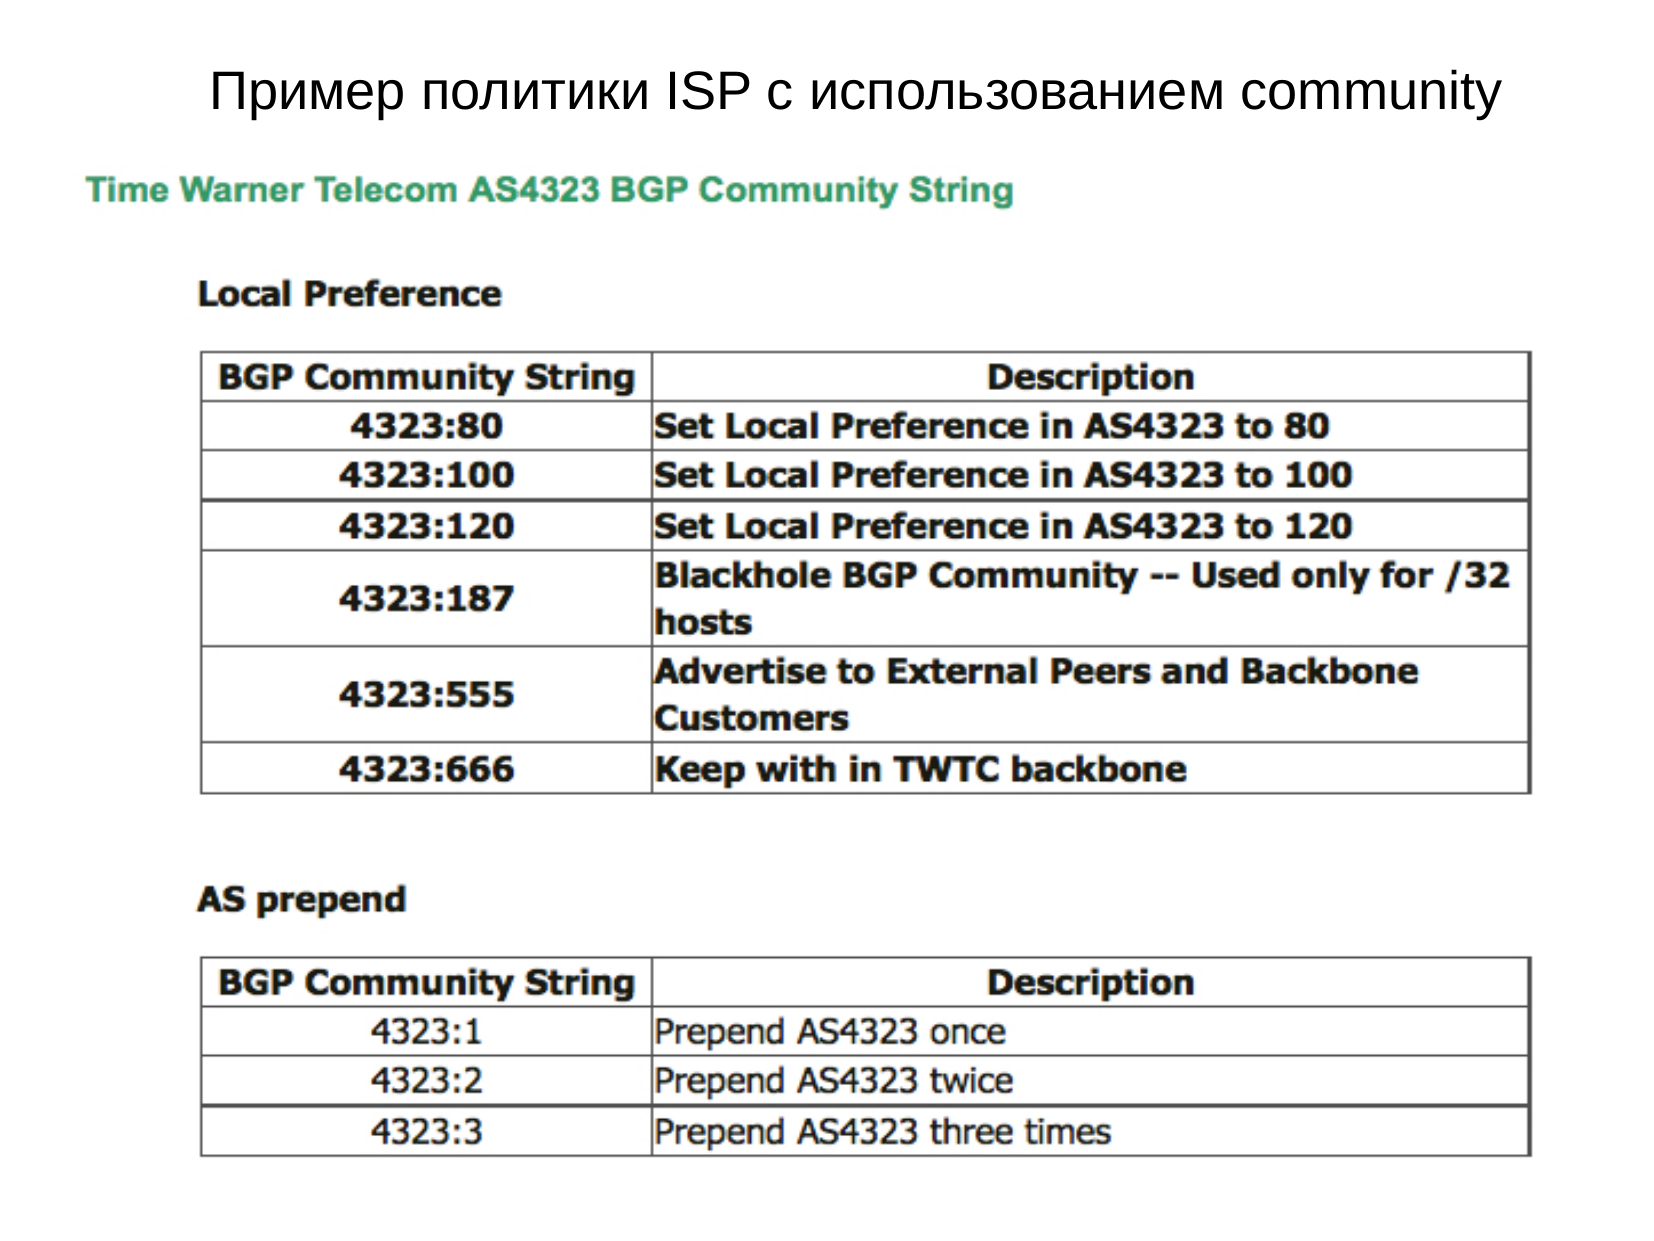

# Пример политики ISP с использованием community